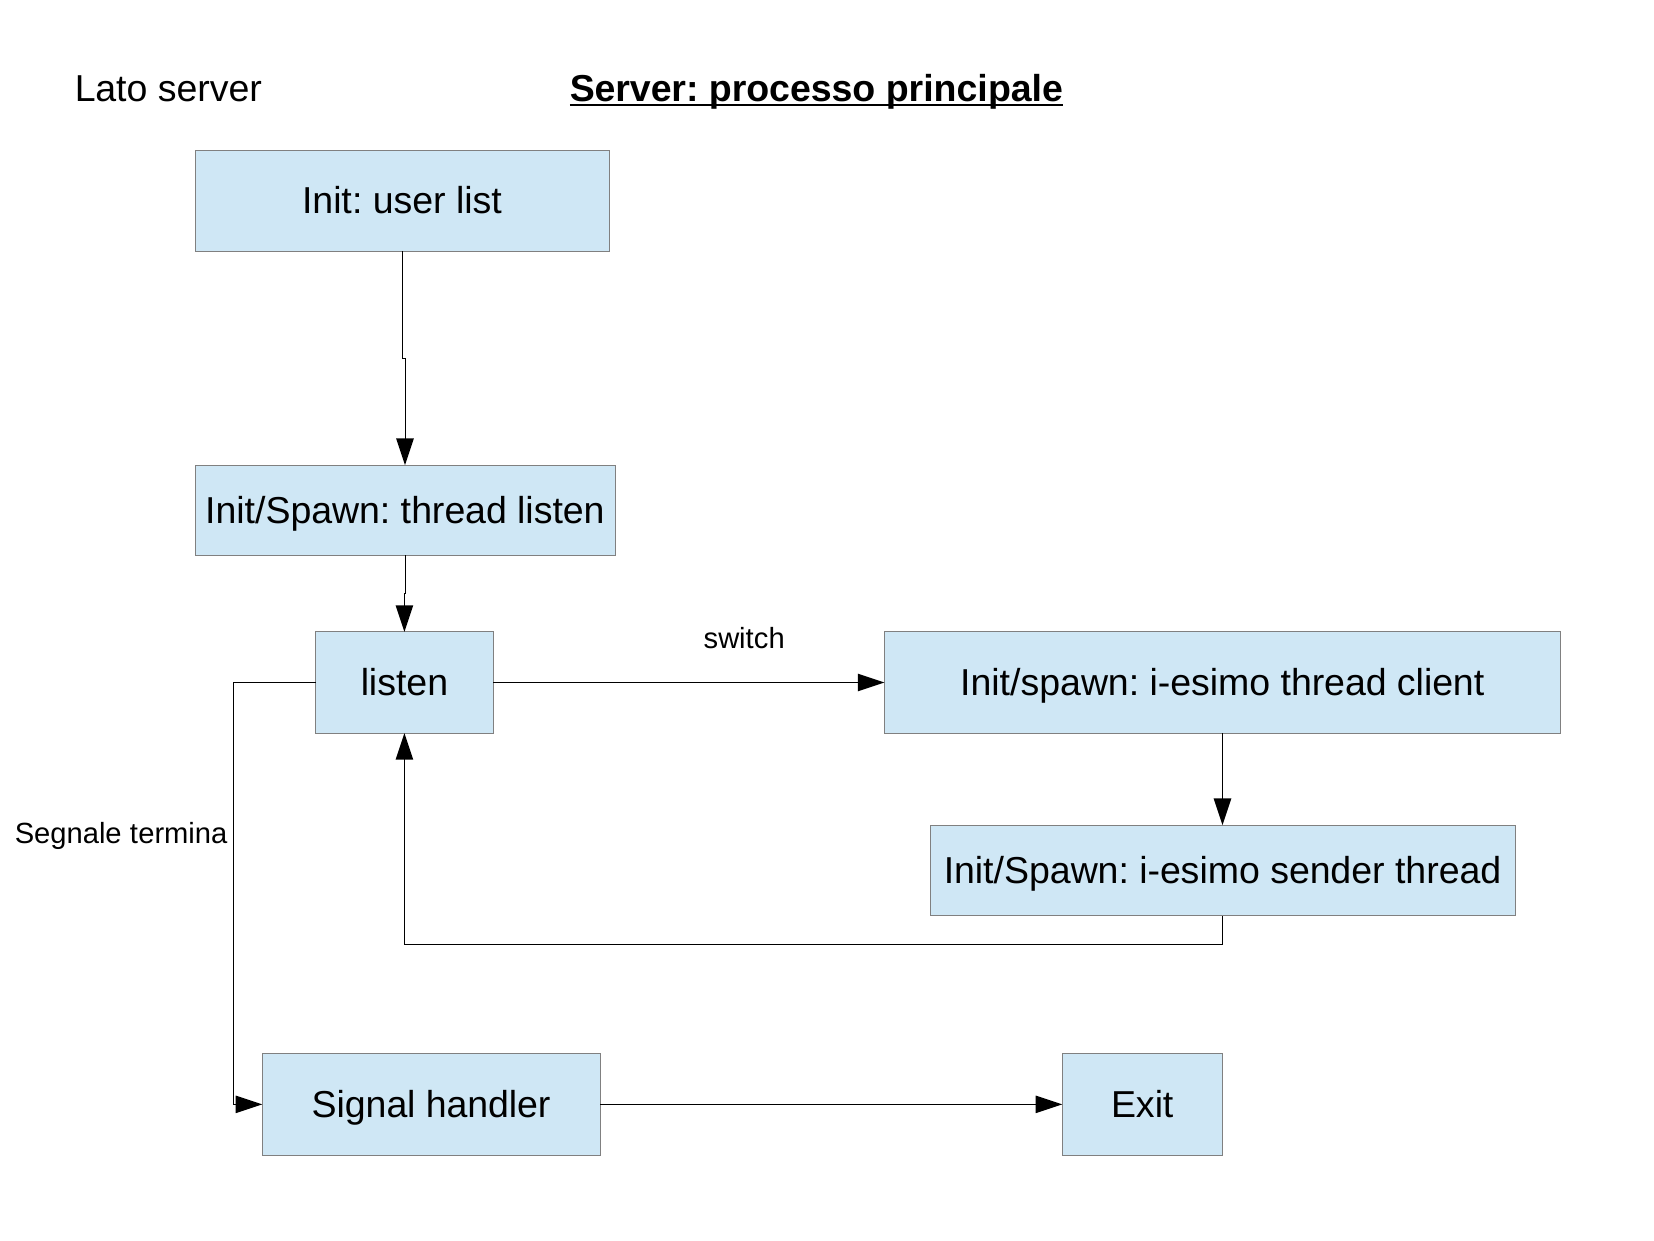

Lato server
Server: processo principale
Init: user list
Init/Spawn: thread listen
switch
listen
Init/spawn: i-esimo thread client
Segnale termina
Init/Spawn: i-esimo sender thread
Signal handler
Exit